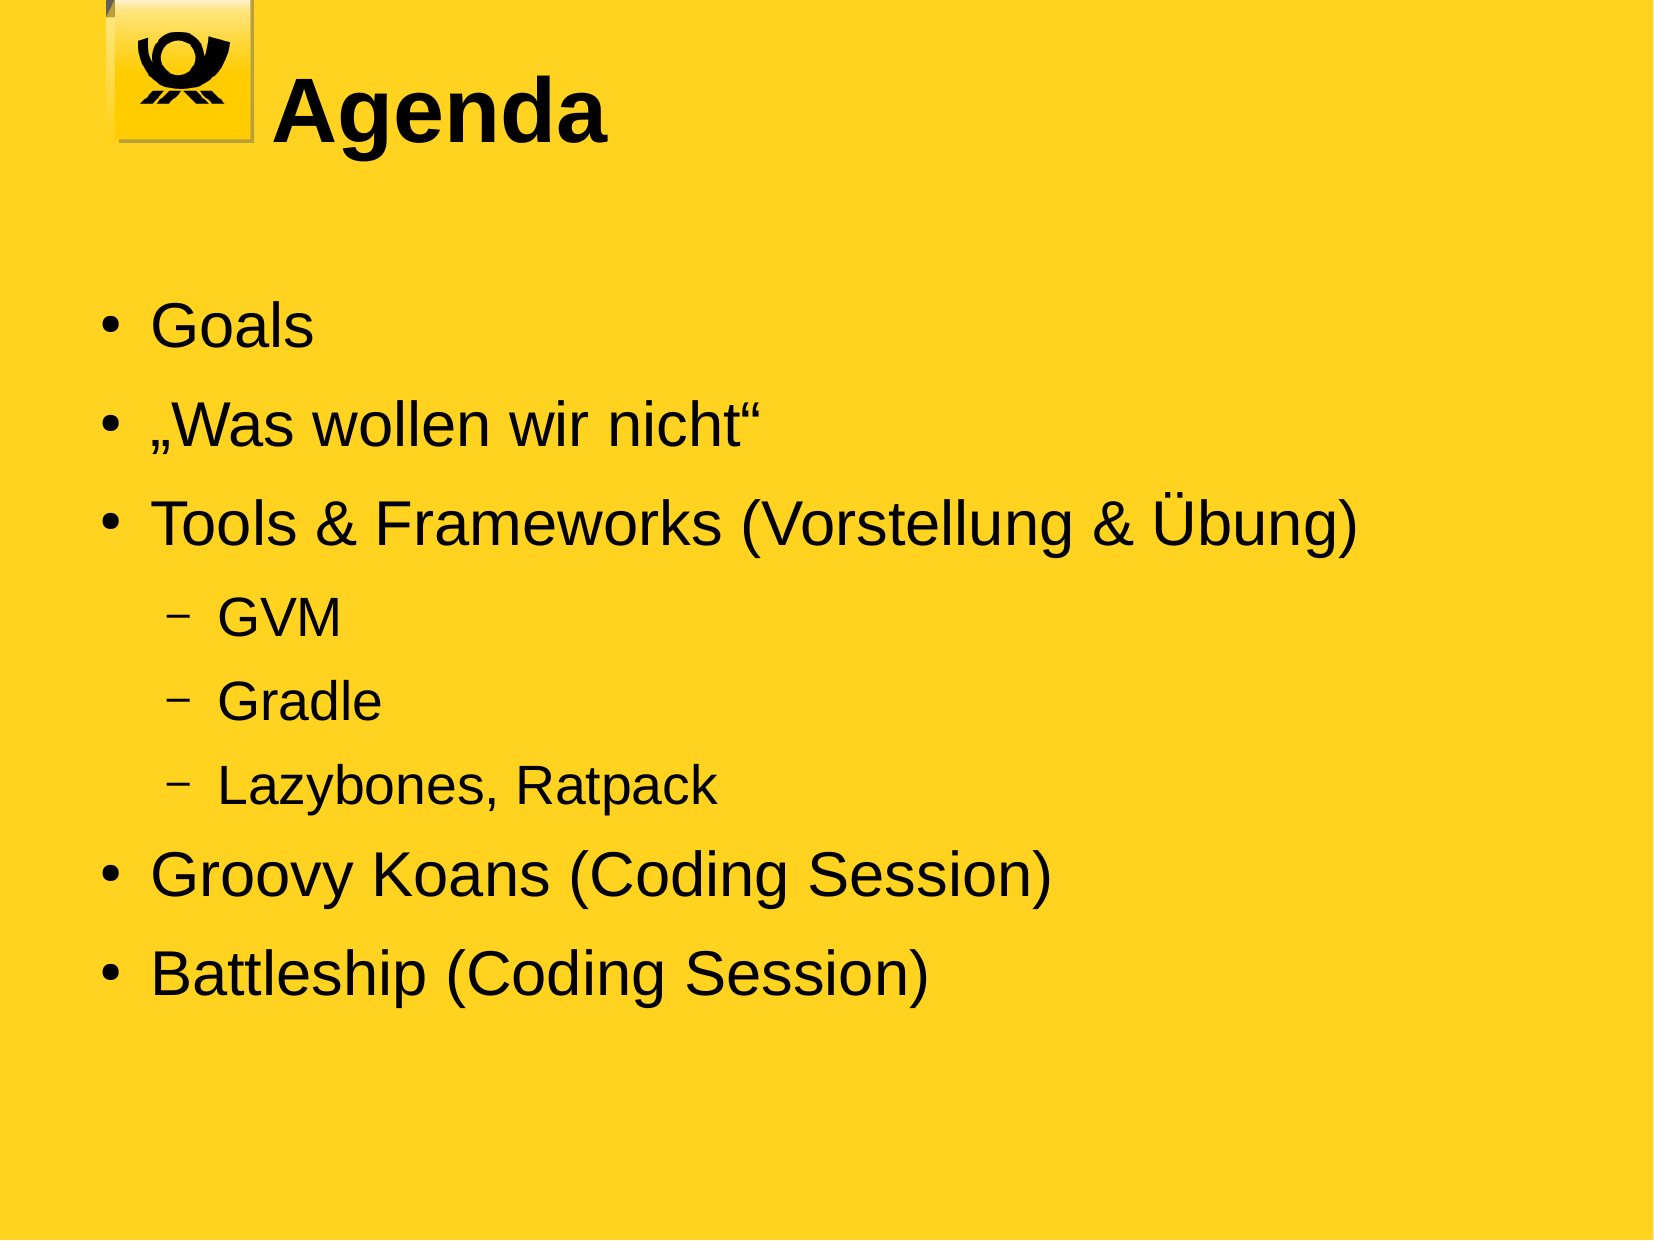

# Agenda
Goals
„Was wollen wir nicht“
Tools & Frameworks (Vorstellung & Übung)
GVM
Gradle
Lazybones, Ratpack
Groovy Koans (Coding Session)
Battleship (Coding Session)